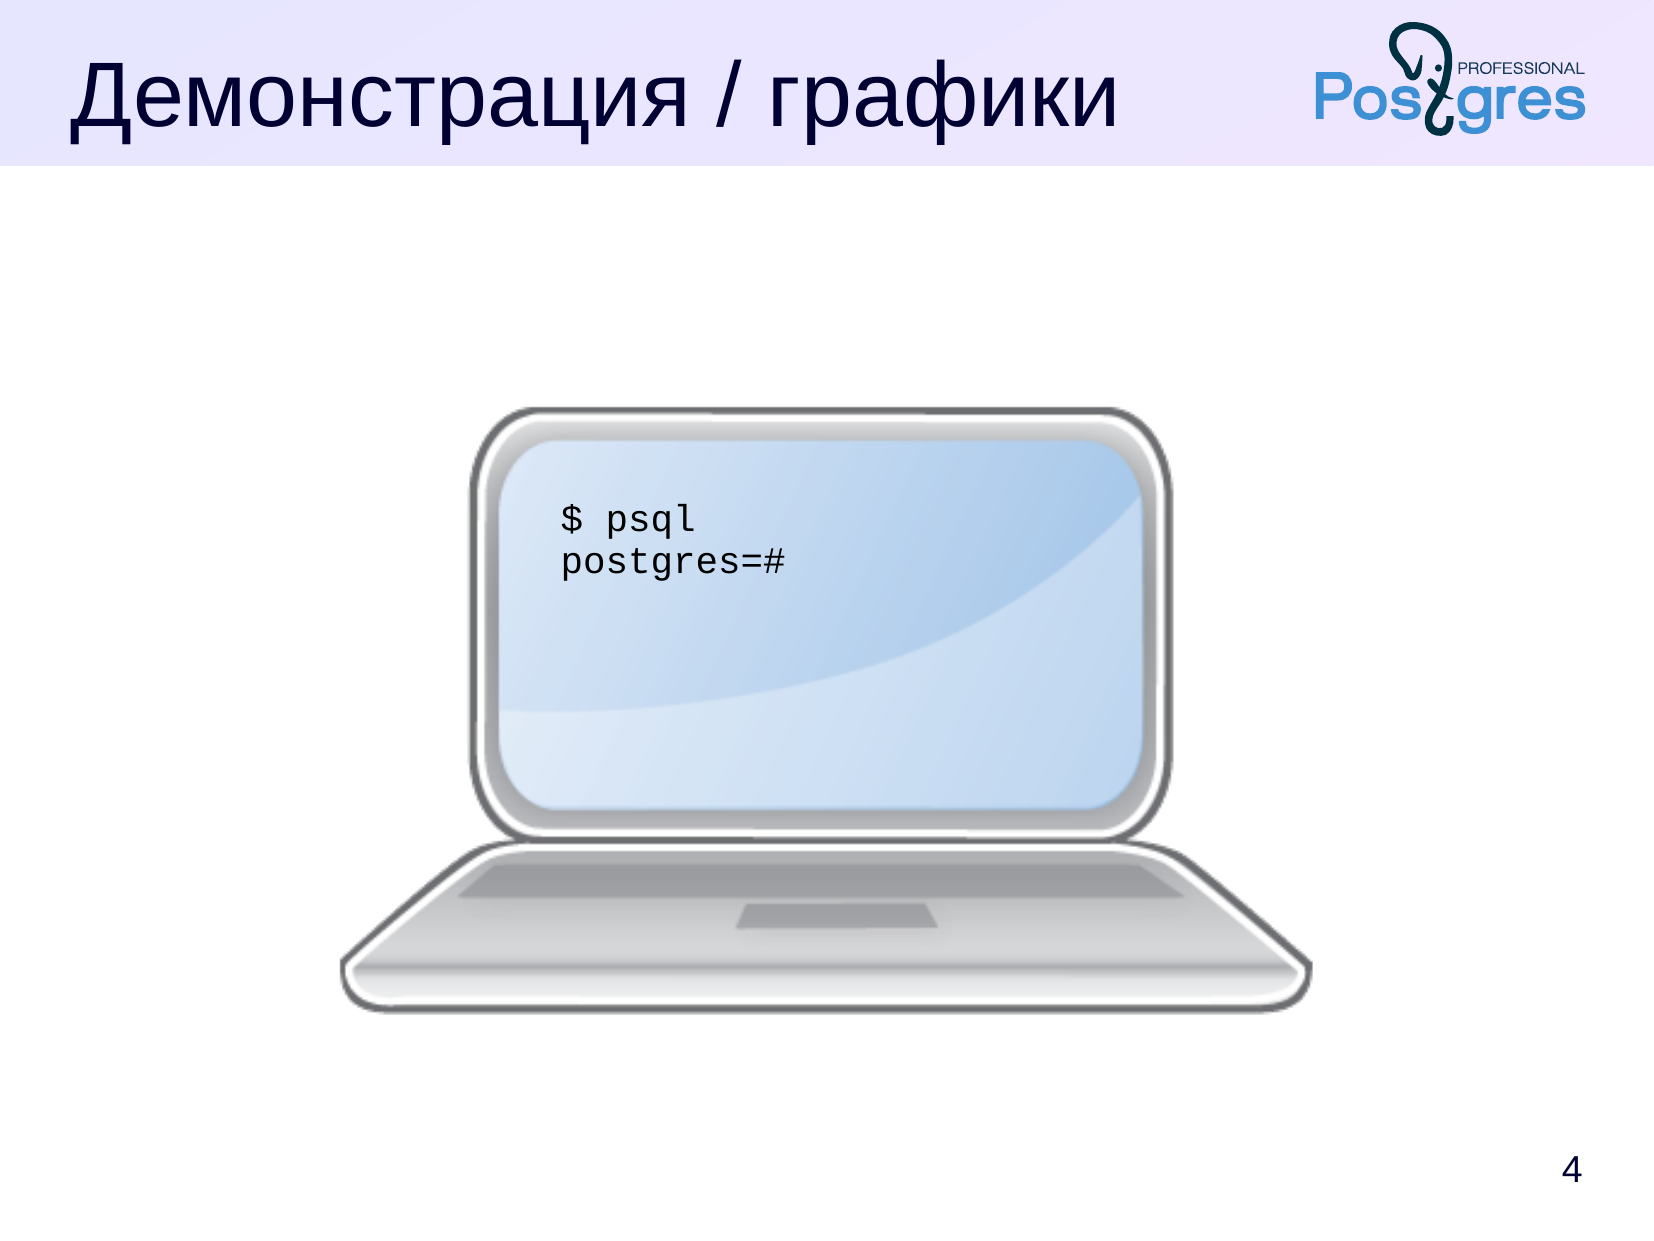

# Демонстрация / графики
 $ psql
 postgres=#